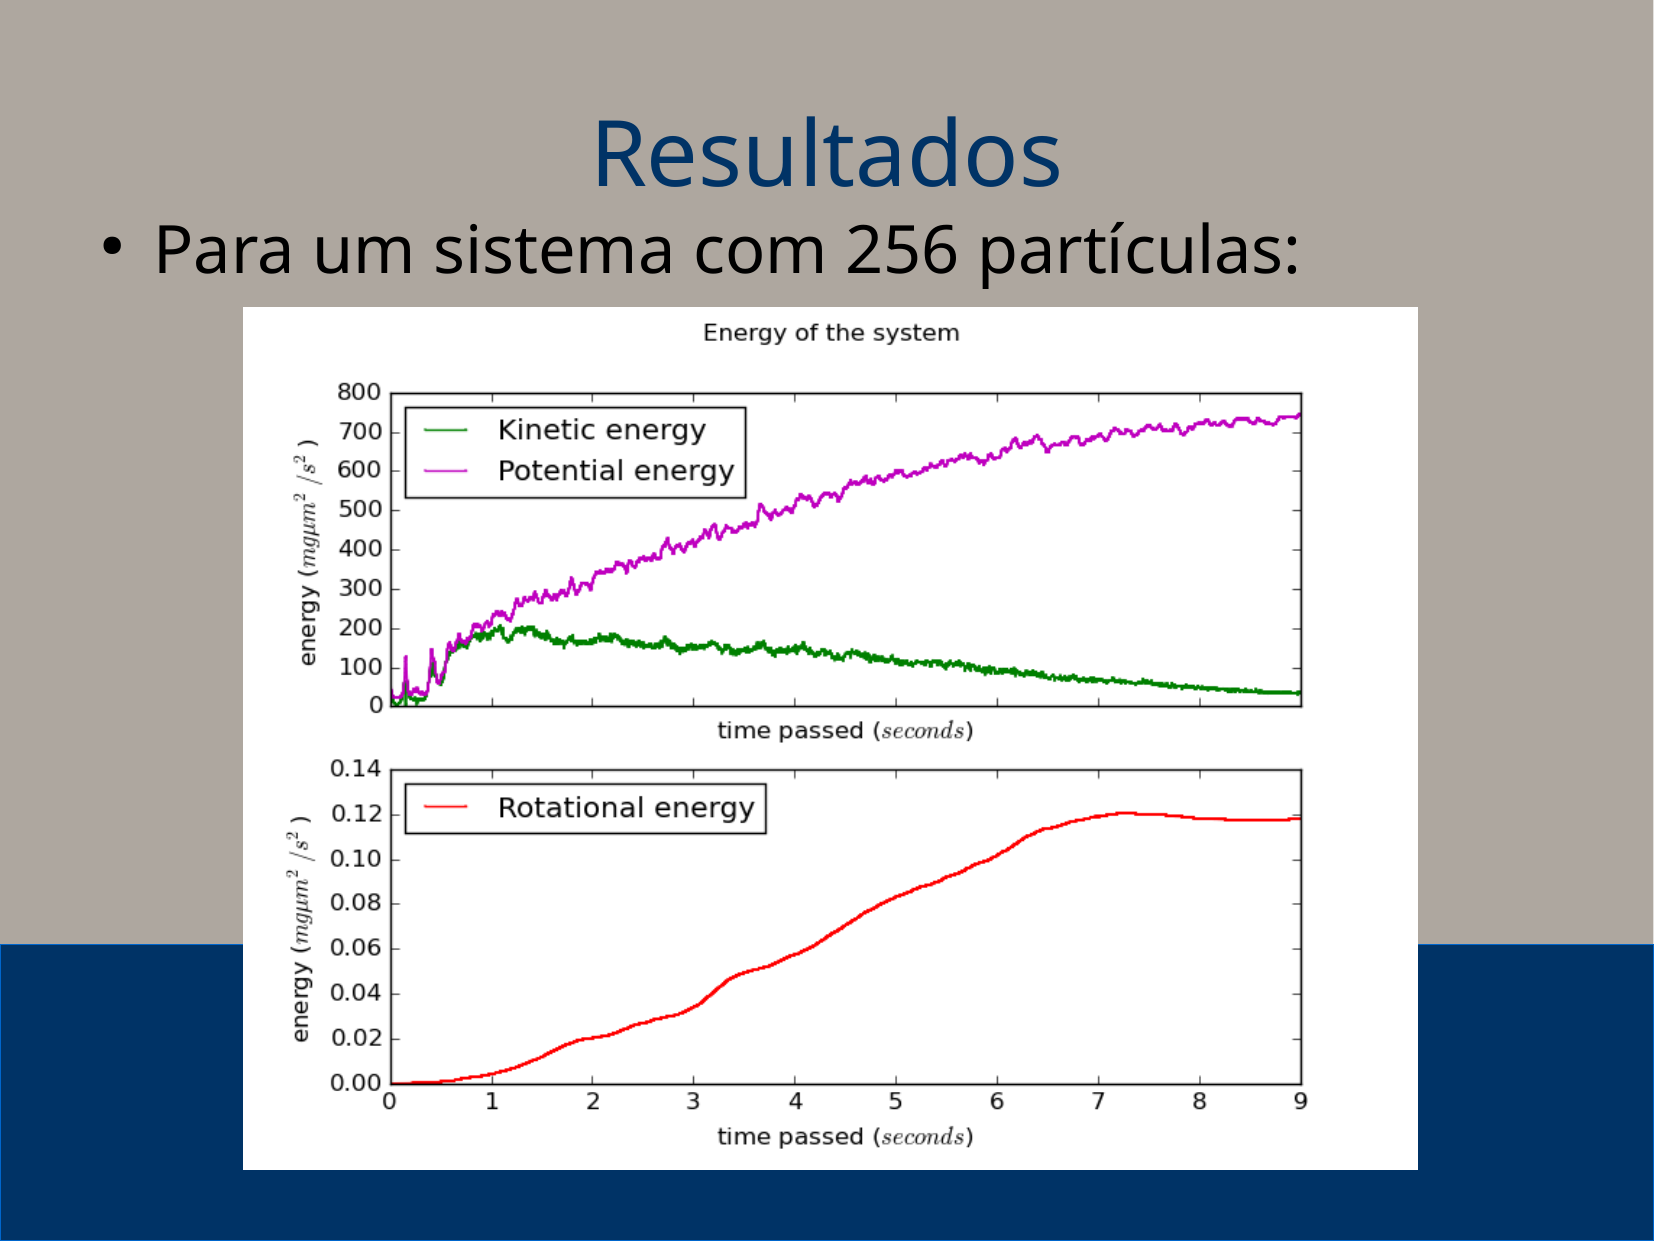

Resultados
# Para um sistema com 256 partículas: